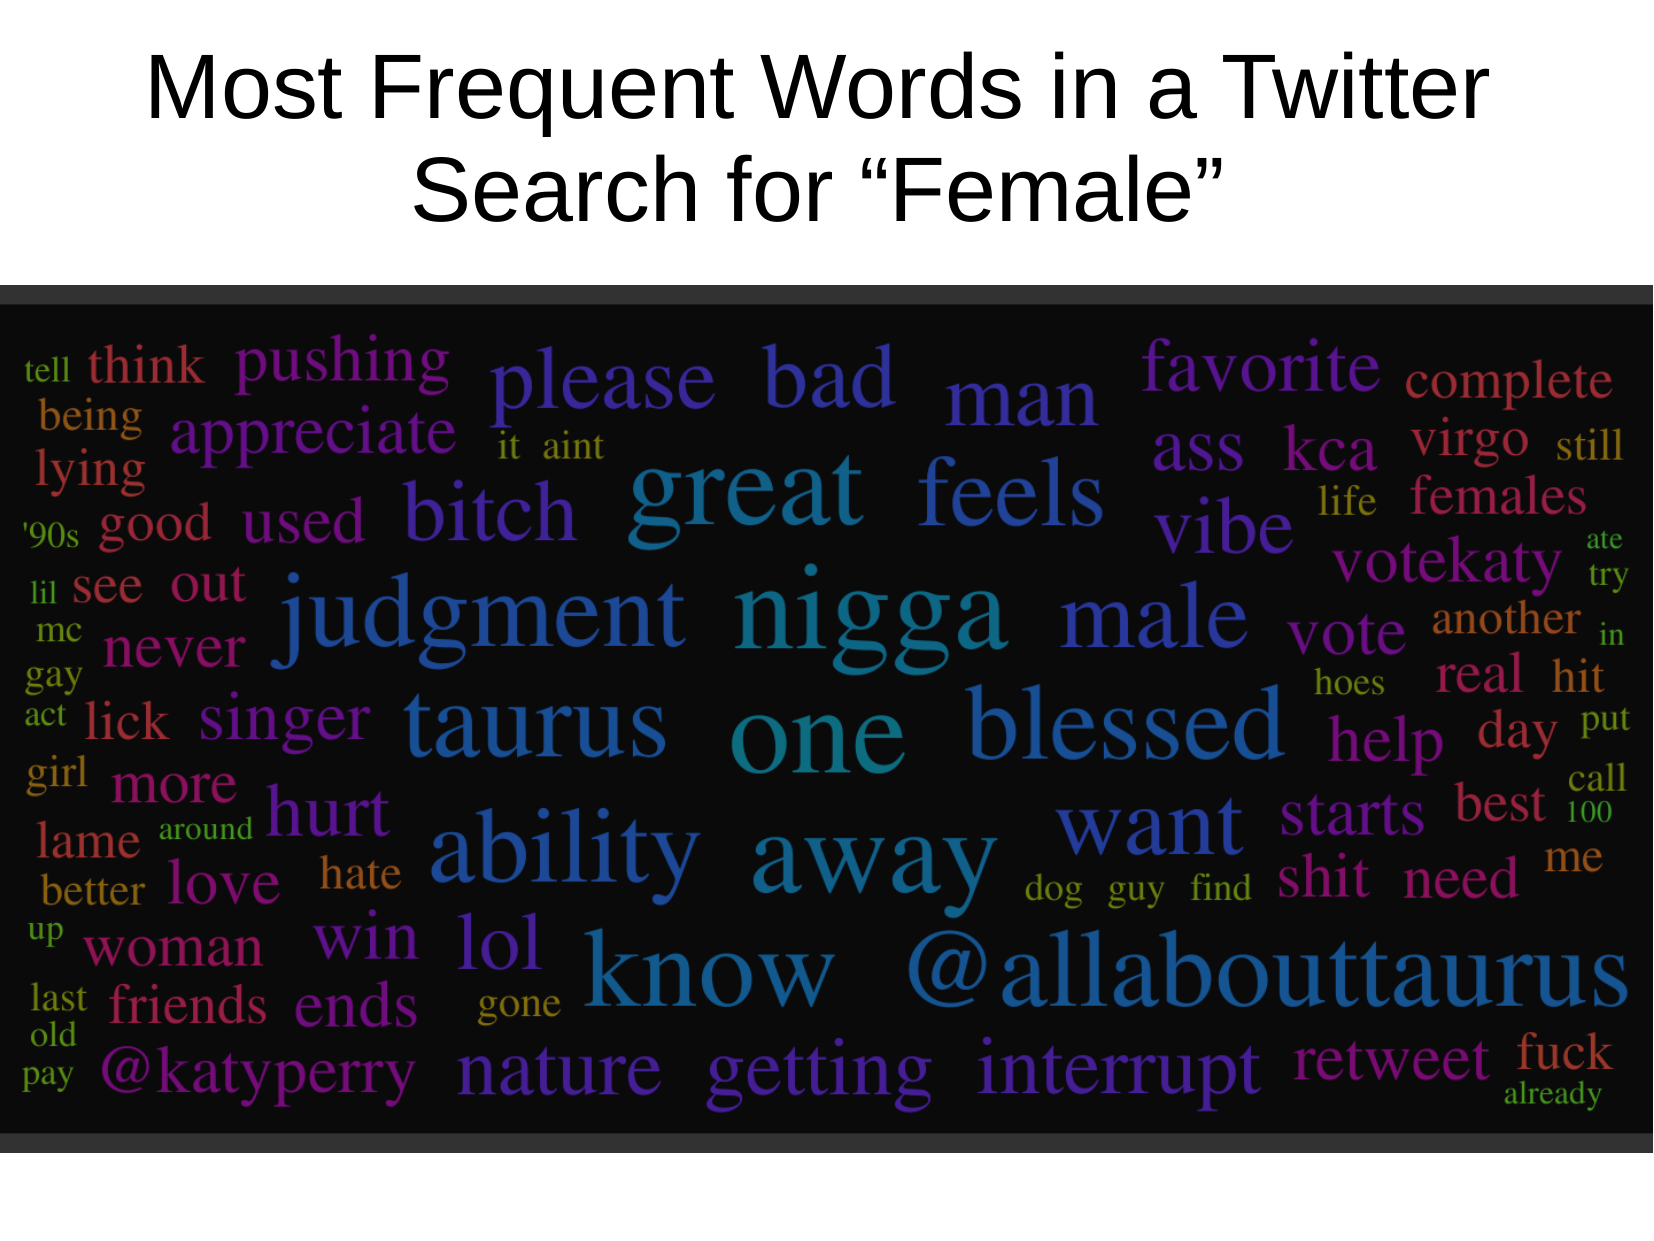

Most Frequent Words in a Twitter Search for “Female”